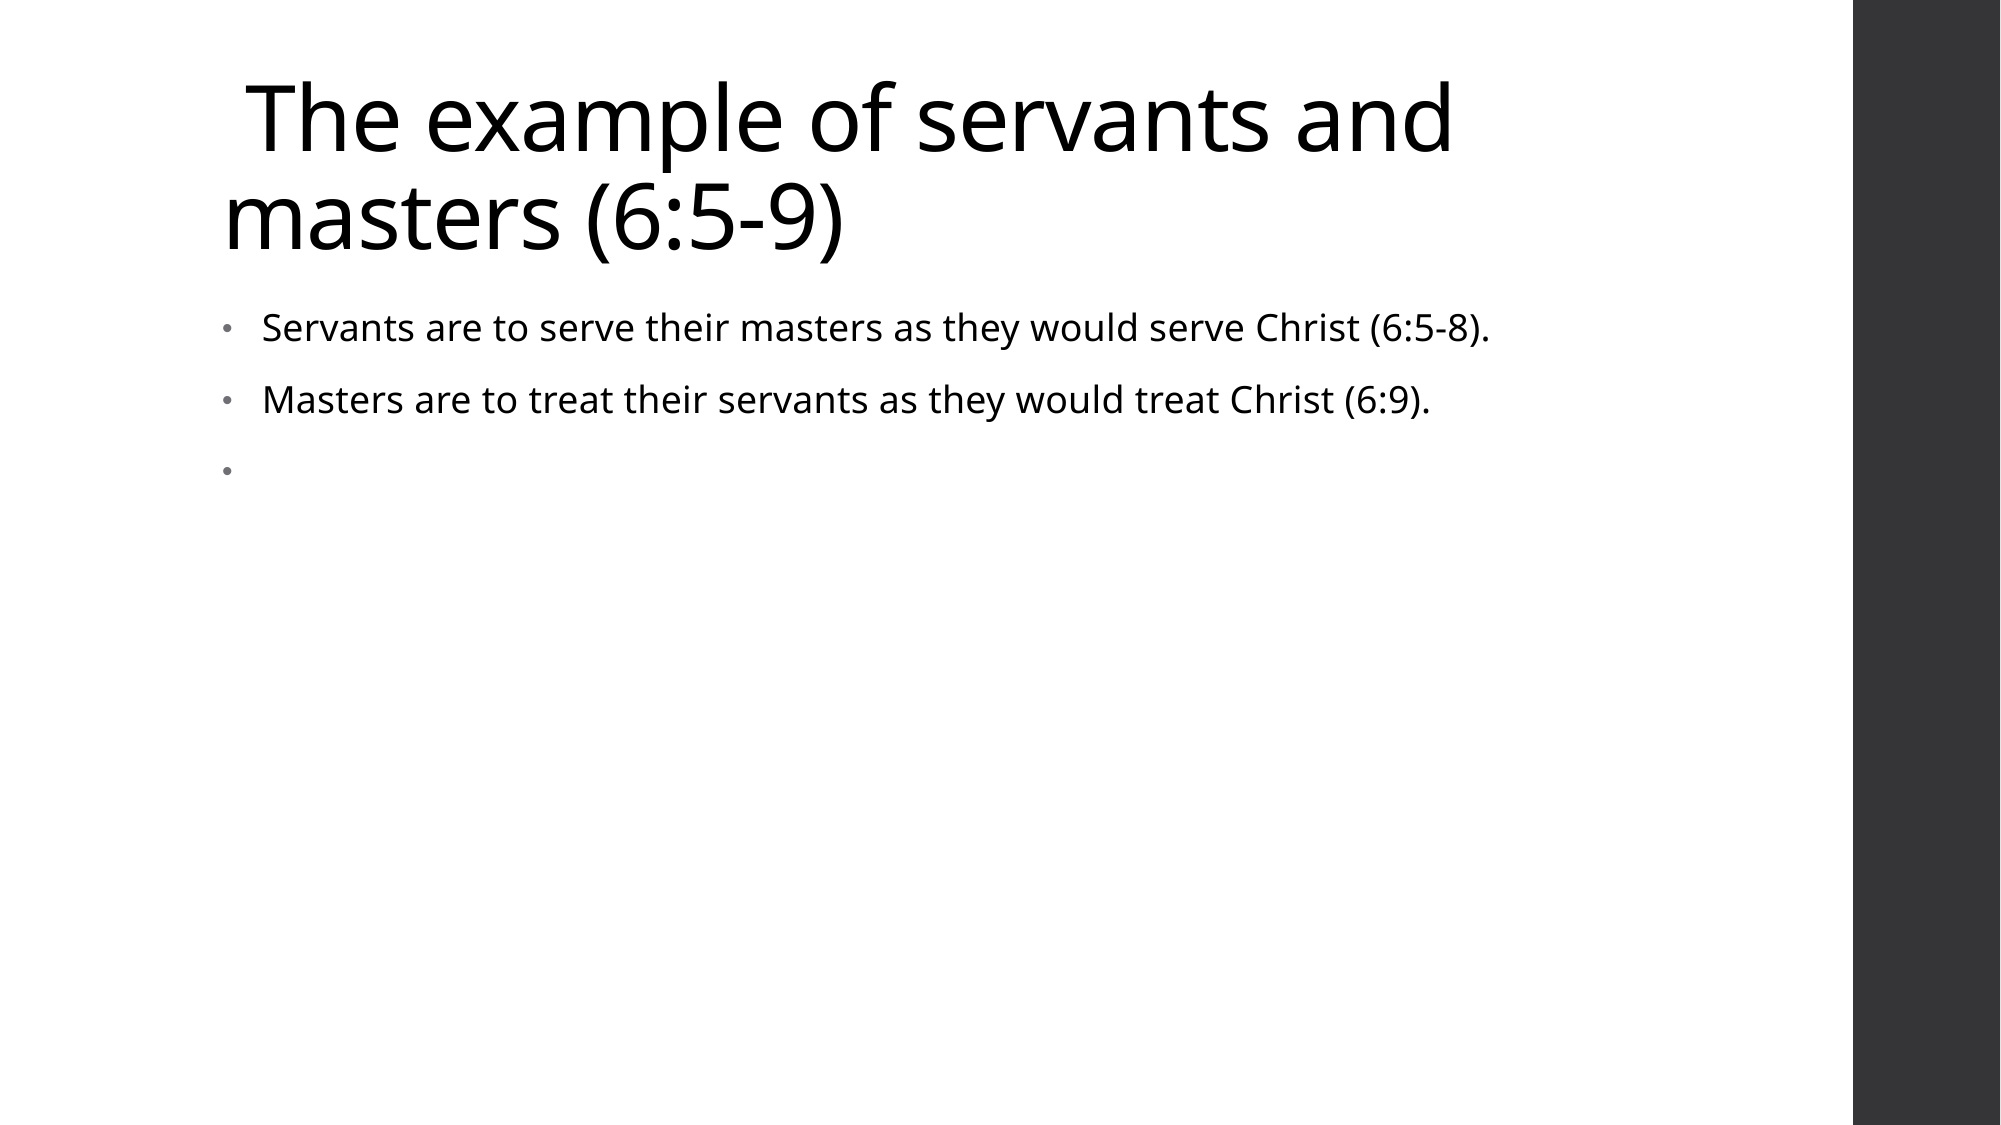

# The example of servants and masters (6:5-9)
 Servants are to serve their masters as they would serve Christ (6:5-8).
 Masters are to treat their servants as they would treat Christ (6:9).